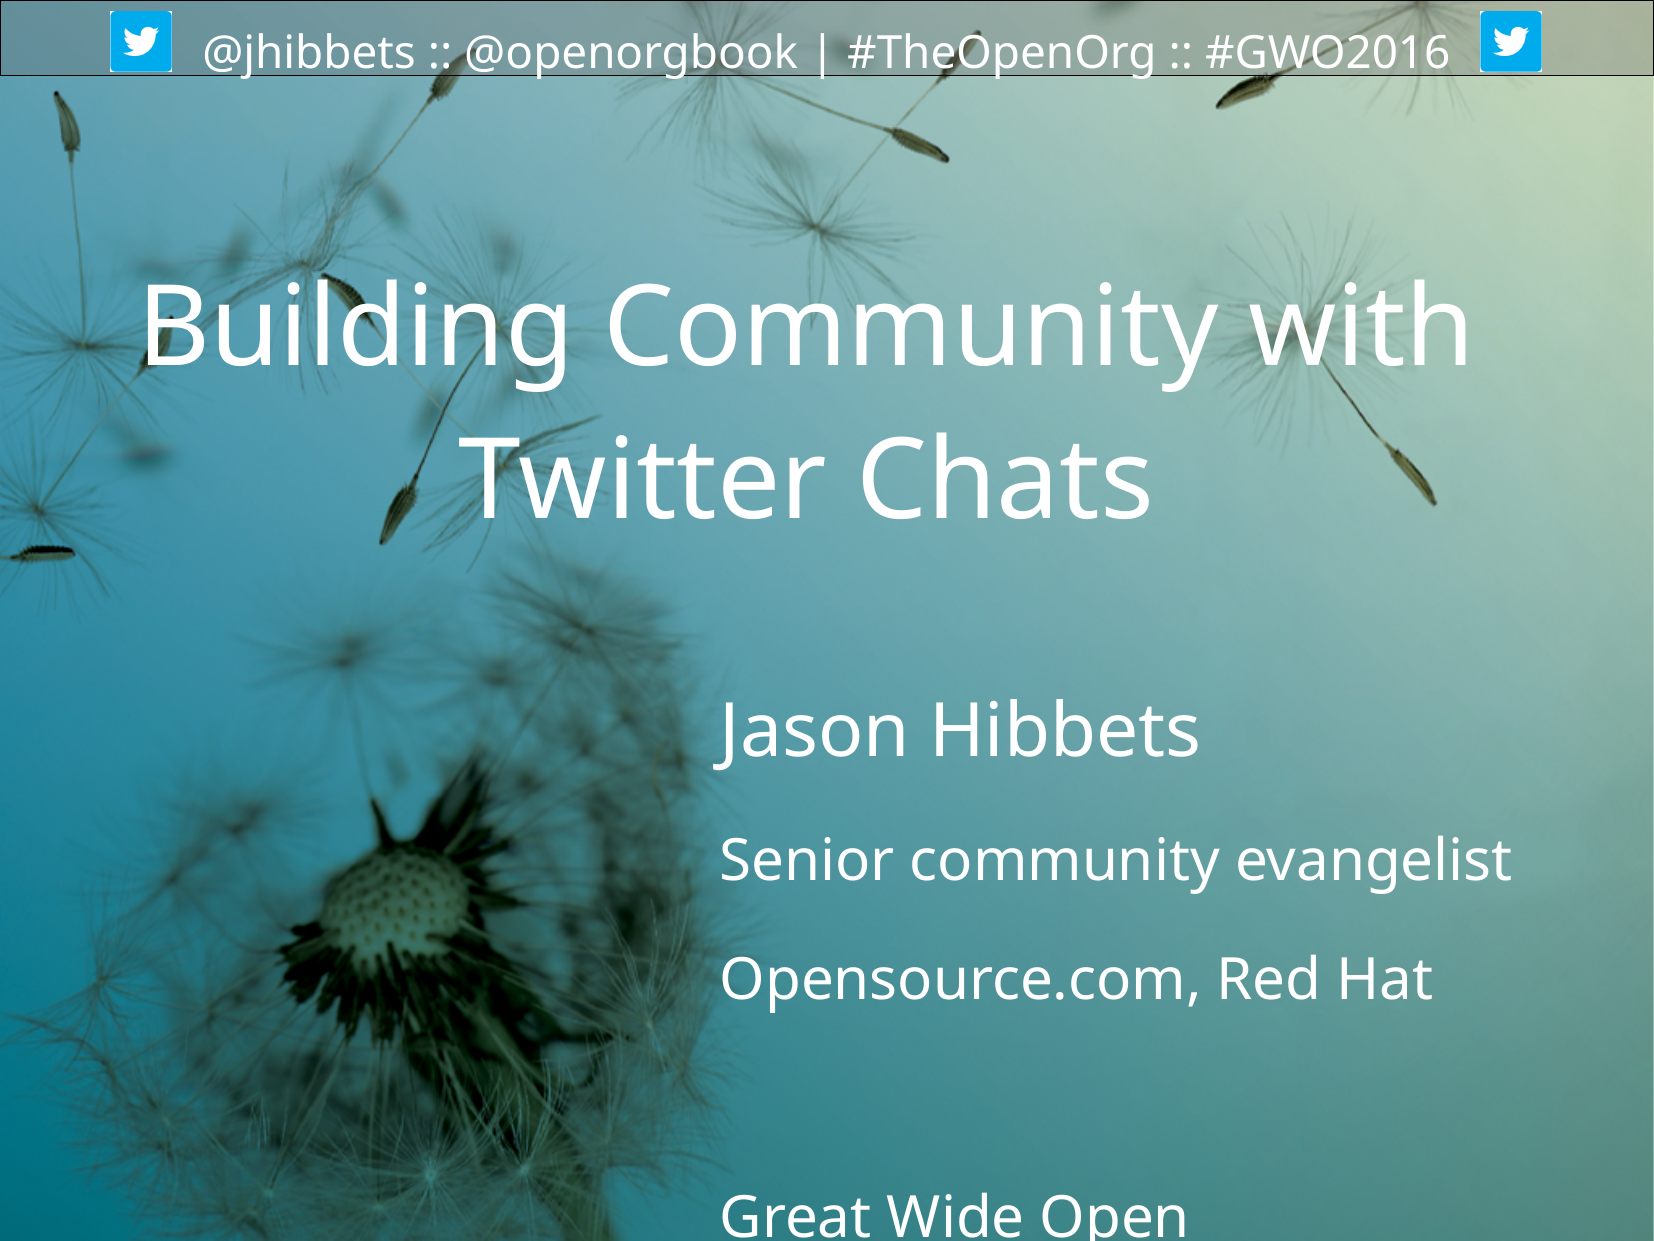

Building Community with Twitter Chats
Jason Hibbets
Senior community evangelist
Opensource.com, Red Hat
Great Wide Open
March 16, 2016